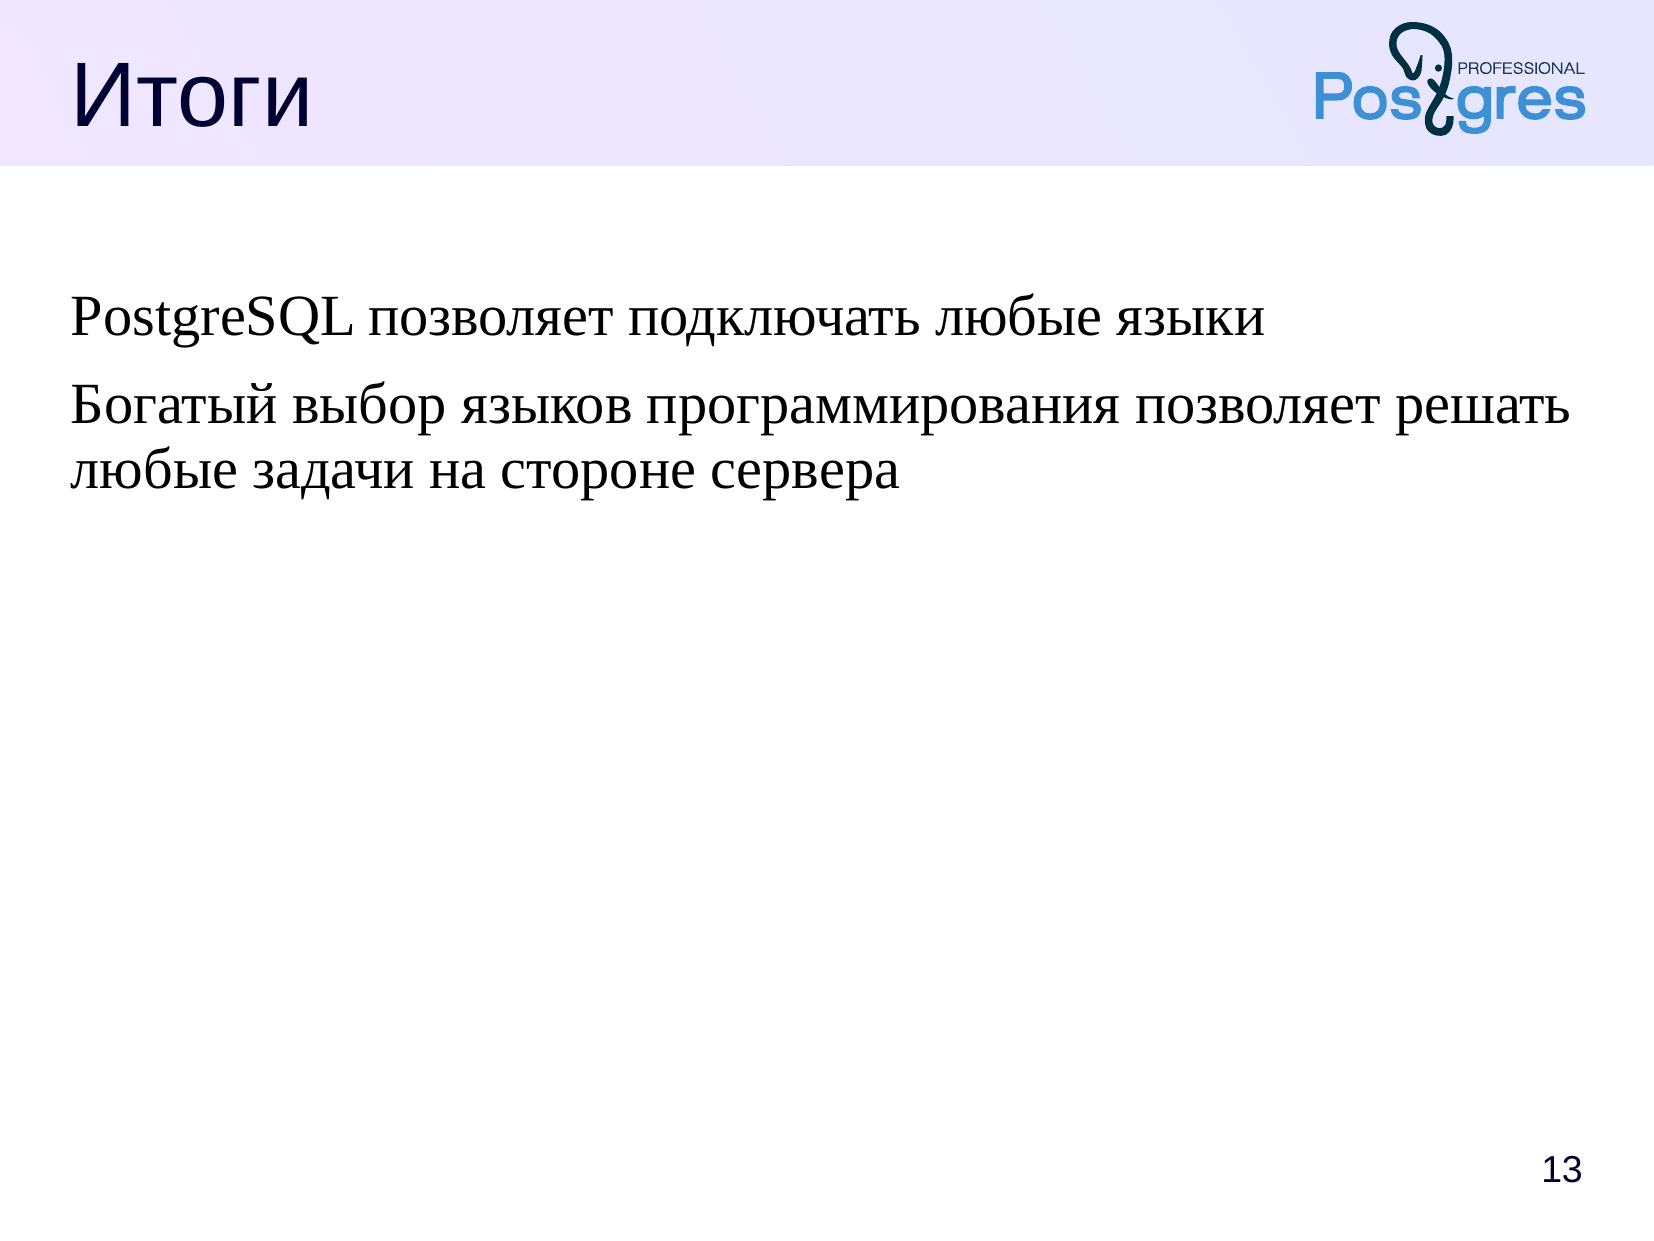

# Итоги
PostgreSQL позволяет подключать любые языки
Богатый выбор языков программирования позволяет решать любые задачи на стороне сервера